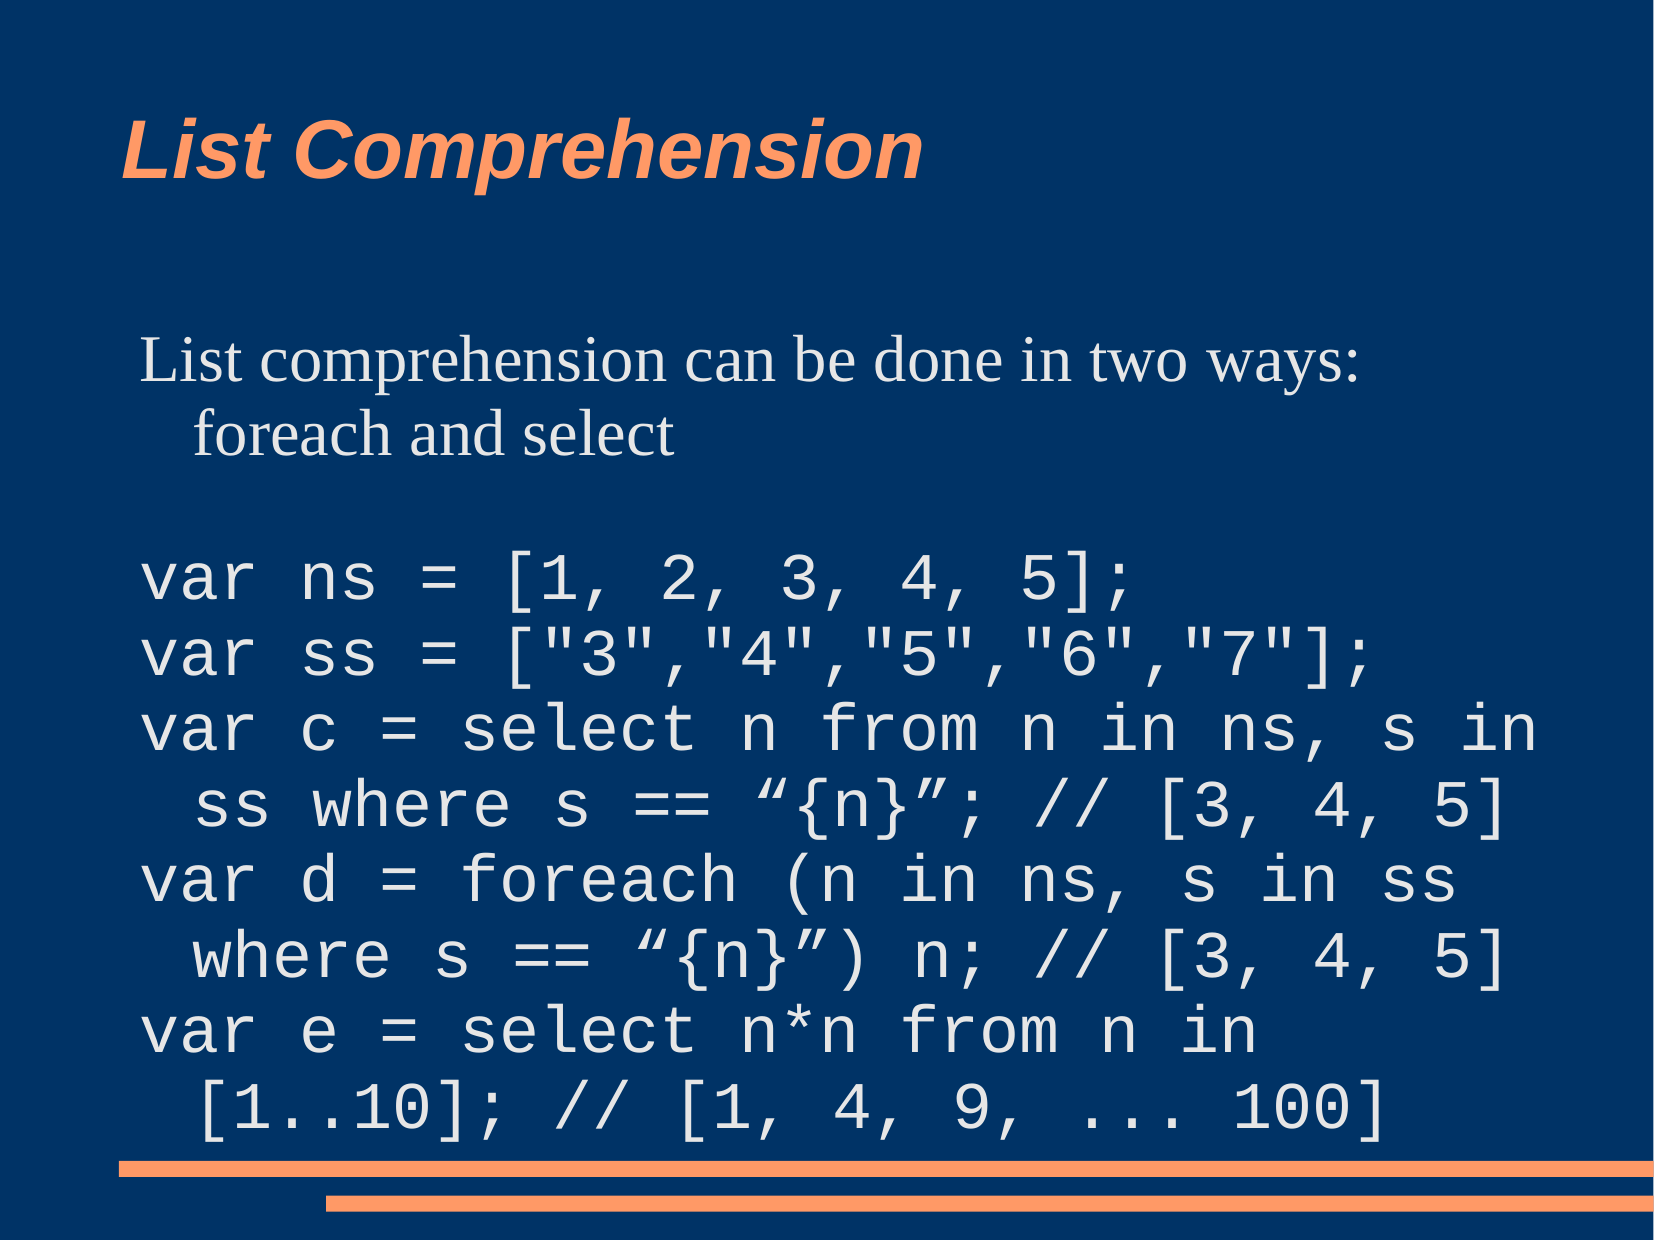

# List Comprehension
List comprehension can be done in two ways: foreach and select
var ns = [1, 2, 3, 4, 5];
var ss = ["3","4","5","6","7"];
var c = select n from n in ns, s in ss where s == “{n}”; // [3, 4, 5]
var d = foreach (n in ns, s in ss where s == “{n}”) n; // [3, 4, 5]
var e = select n*n from n in [1..10]; // [1, 4, 9, ... 100]